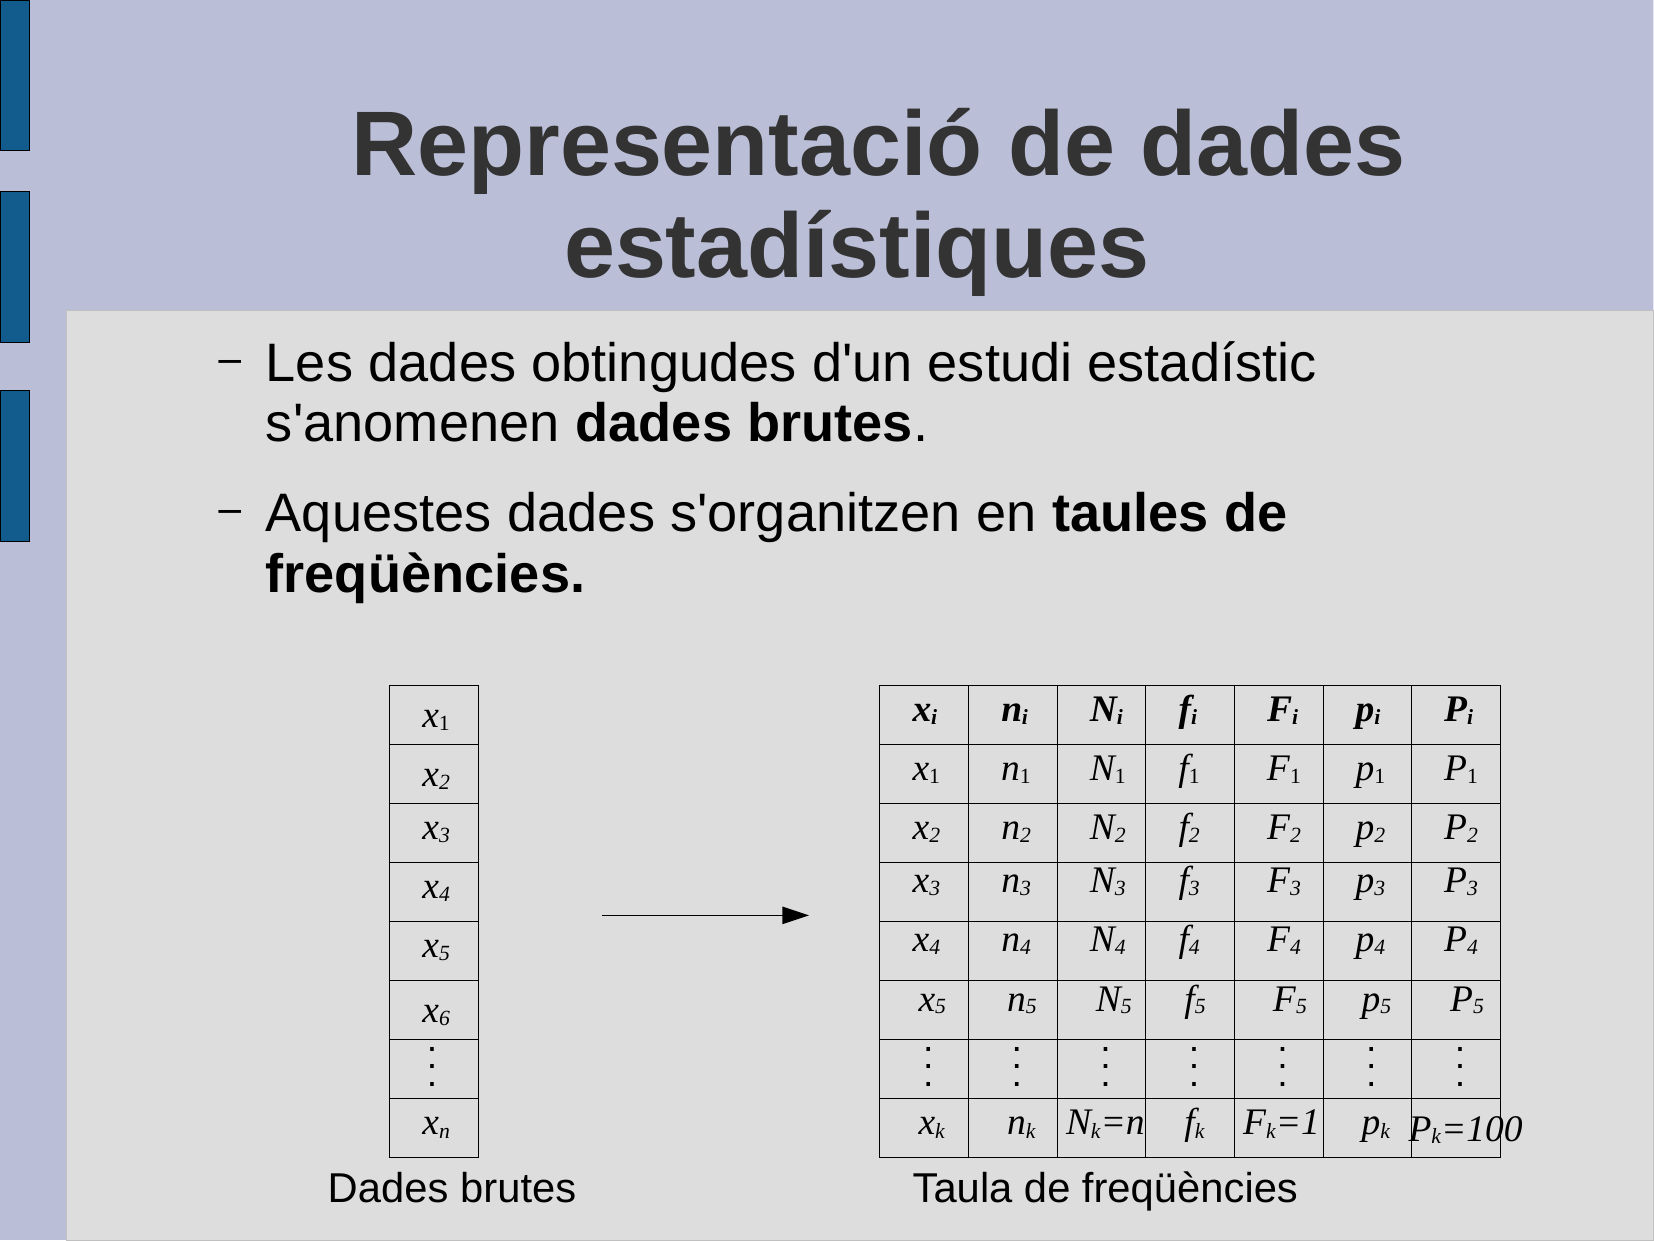

# Representació de dades estadístiques
Les dades obtingudes d'un estudi estadístic s'anomenen dades brutes.
Aquestes dades s'organitzen en taules de freqüències.
xi
ni
Ni
fi
Fi
pi
Pi
x1
x1
n1
N1
f1
F1
p1
P1
x2
x3
x2
n2
N2
f2
F2
p2
P2
x3
n3
N3
f3
F3
p3
P3
x4
x4
n4
N4
f4
F4
p4
P4
x5
x5
n5
N5
f5
F5
p5
P5
x6
.
.
.
.
.
.
.
.
.
.
.
.
.
.
.
.
.
.
.
.
.
.
.
.
xn
xk
nk
Nk=n
fk
Fk=1
pk
Pk=100
Dades brutes
Taula de freqüències